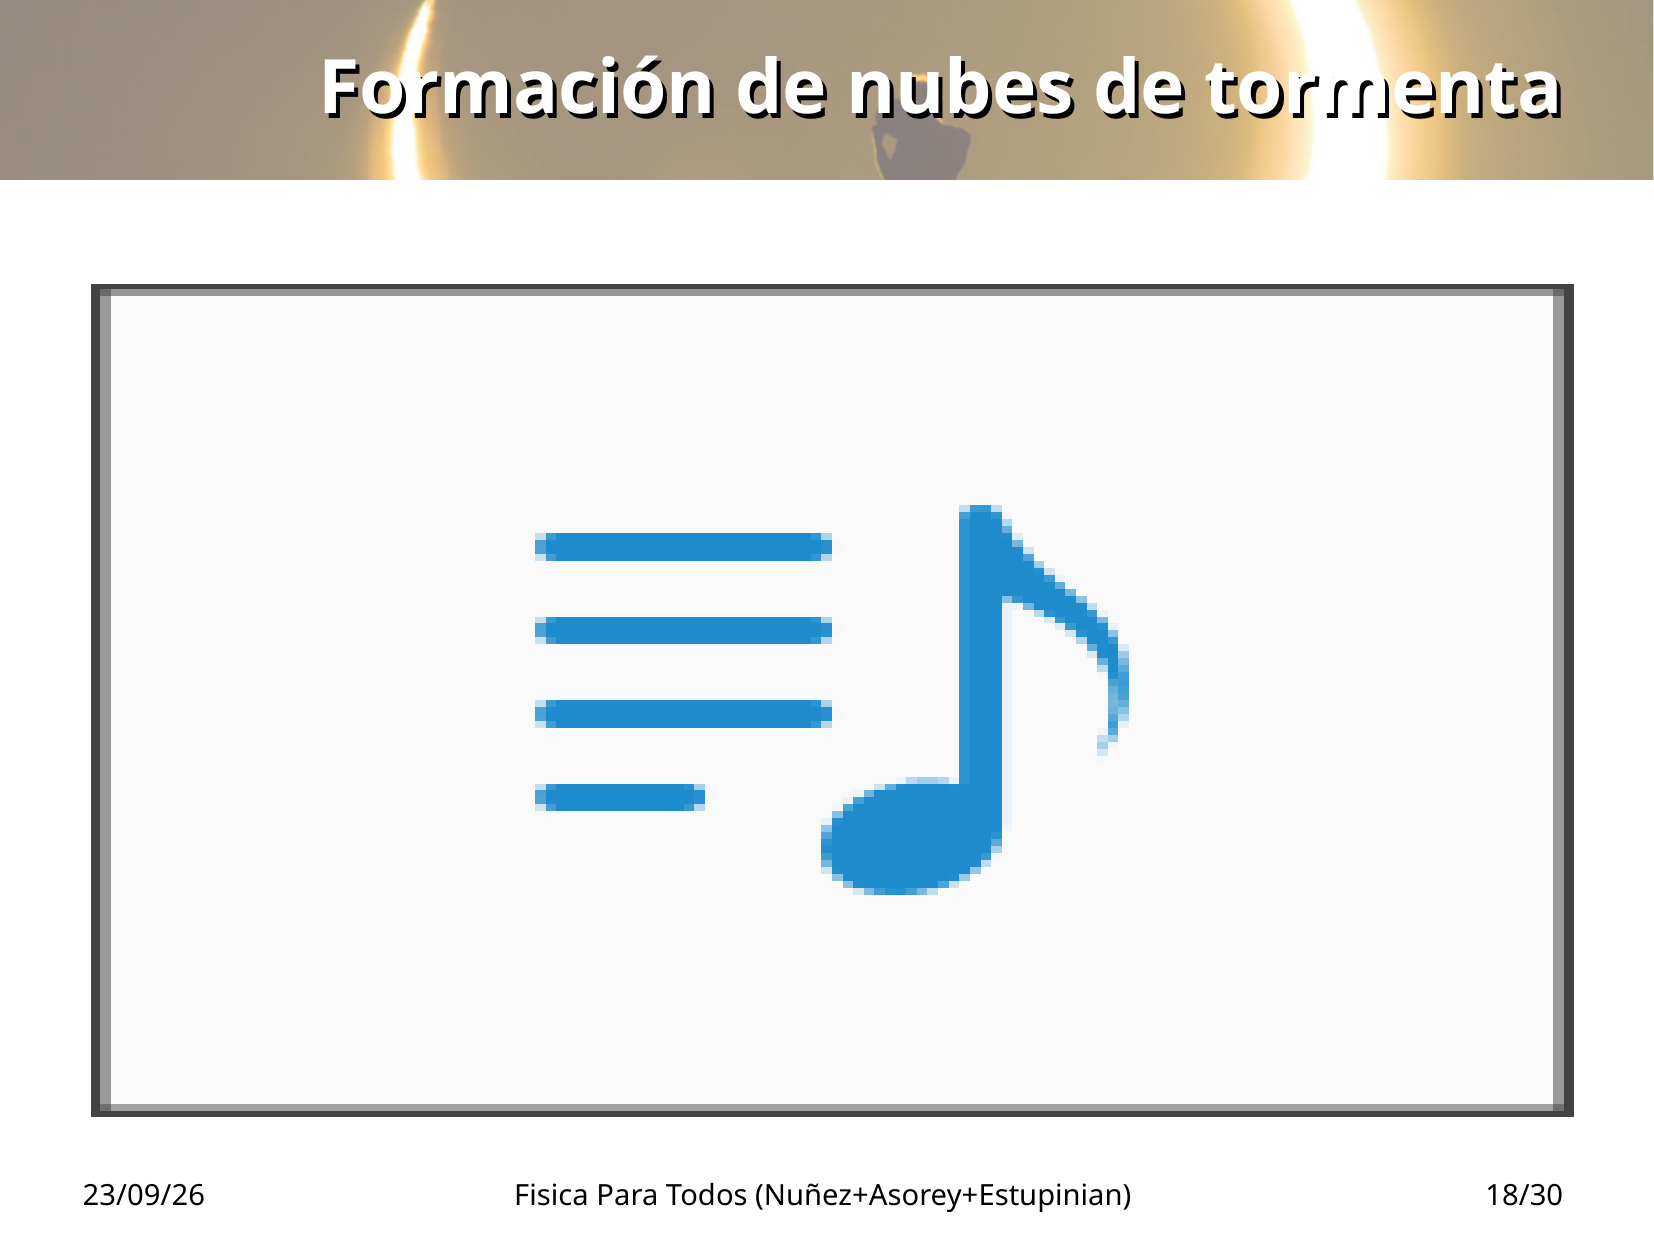

# Formación de nubes de tormenta
Fisica Para Todos (Nuñez+Asorey+Estupinian)
18